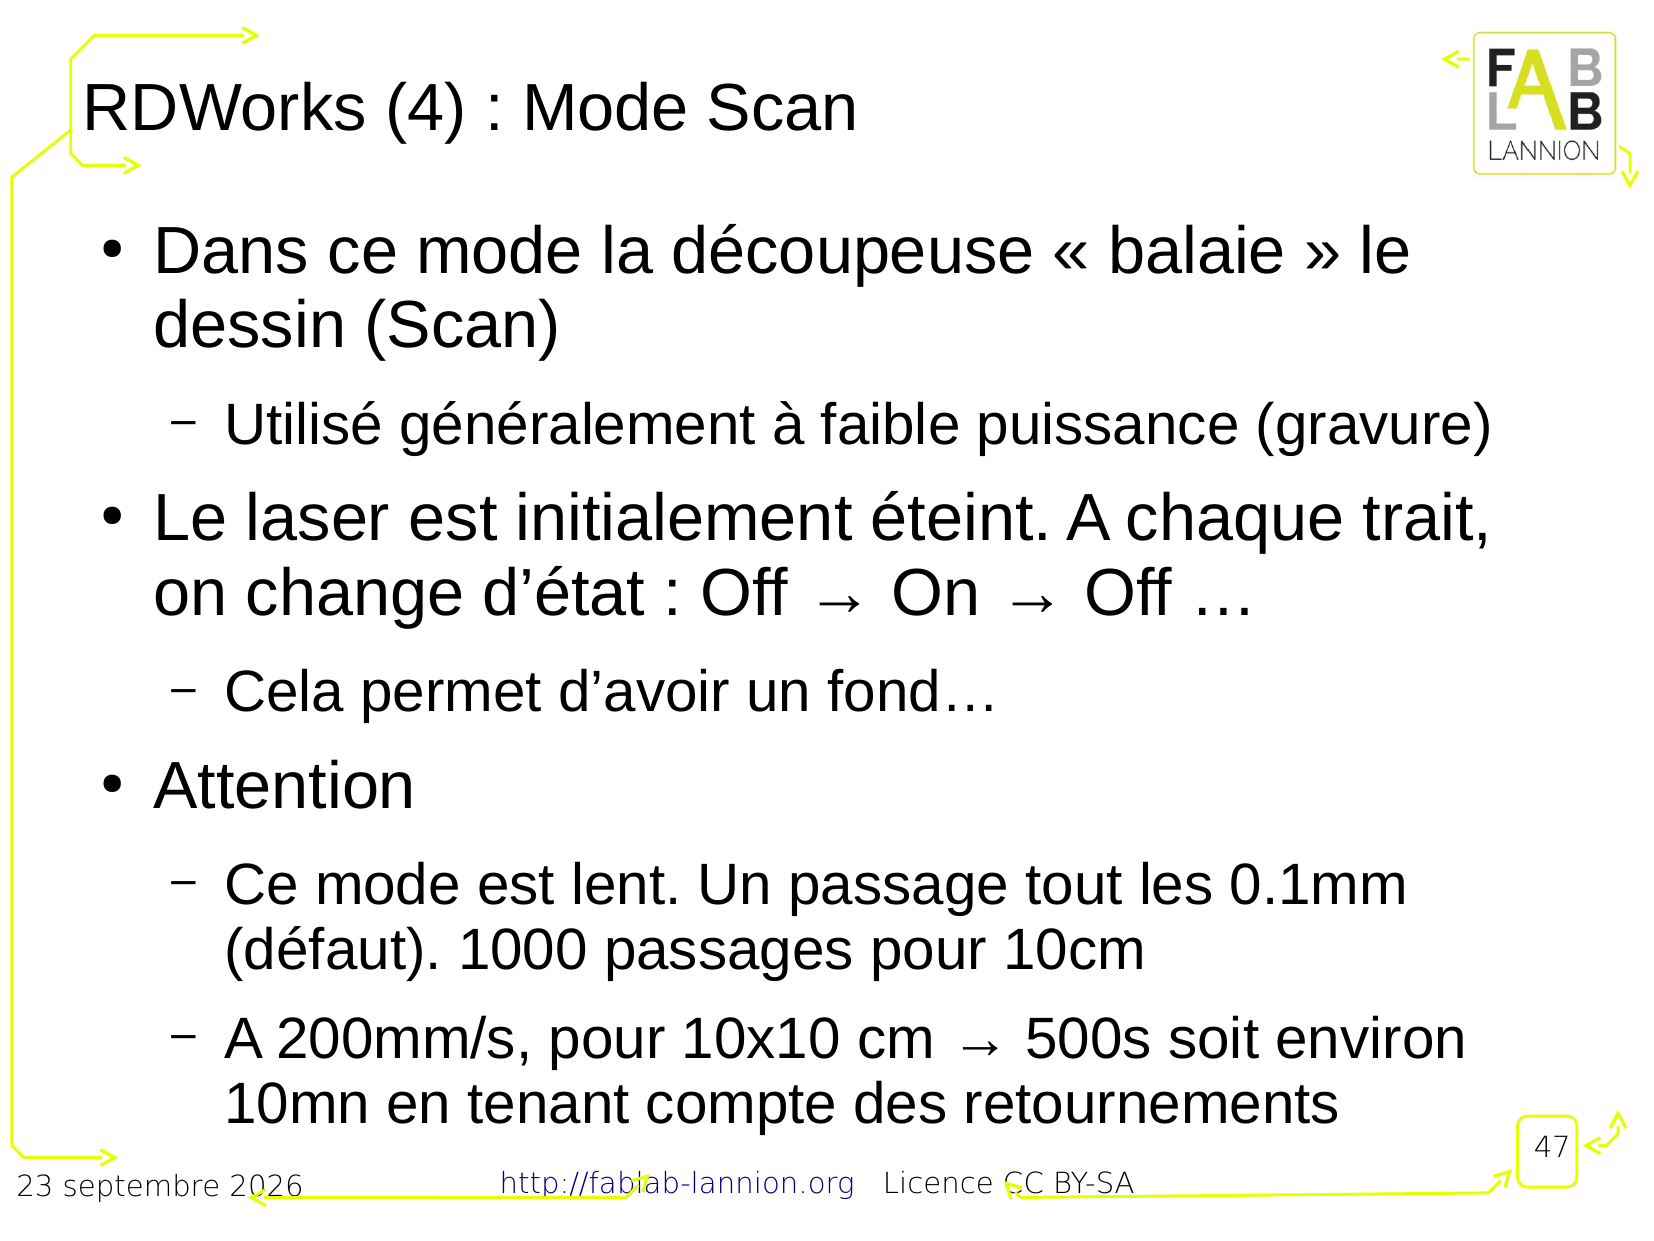

# RDWorks (4) : Mode Scan
Dans ce mode la découpeuse « balaie » le dessin (Scan)
Utilisé généralement à faible puissance (gravure)
Le laser est initialement éteint. A chaque trait, on change d’état : Off → On → Off …
Cela permet d’avoir un fond…
Attention
Ce mode est lent. Un passage tout les 0.1mm (défaut). 1000 passages pour 10cm
A 200mm/s, pour 10x10 cm → 500s soit environ 10mn en tenant compte des retournements
47